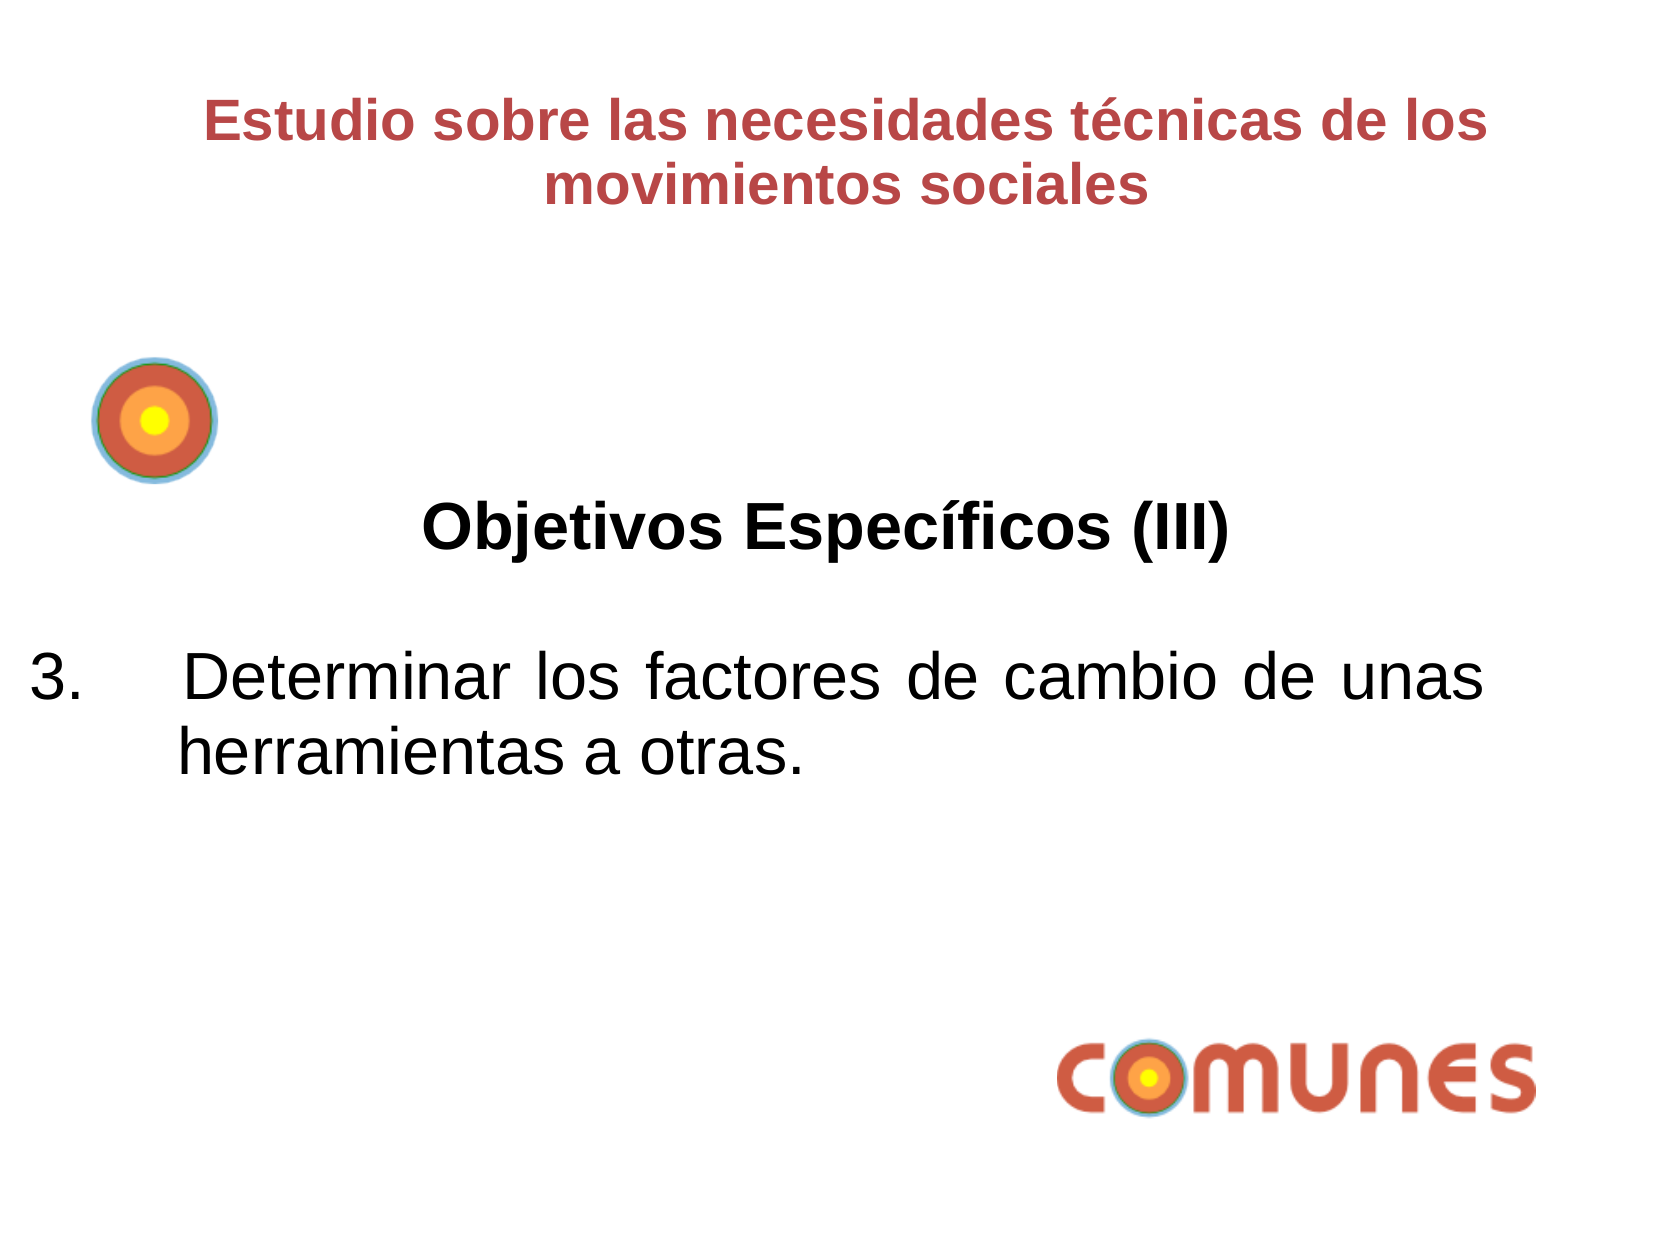

Estudio sobre las necesidades técnicas de los movimientos sociales
# Objetivos Específicos (III)
3. 	Determinar los factores de cambio de unas 				herramientas a otras.